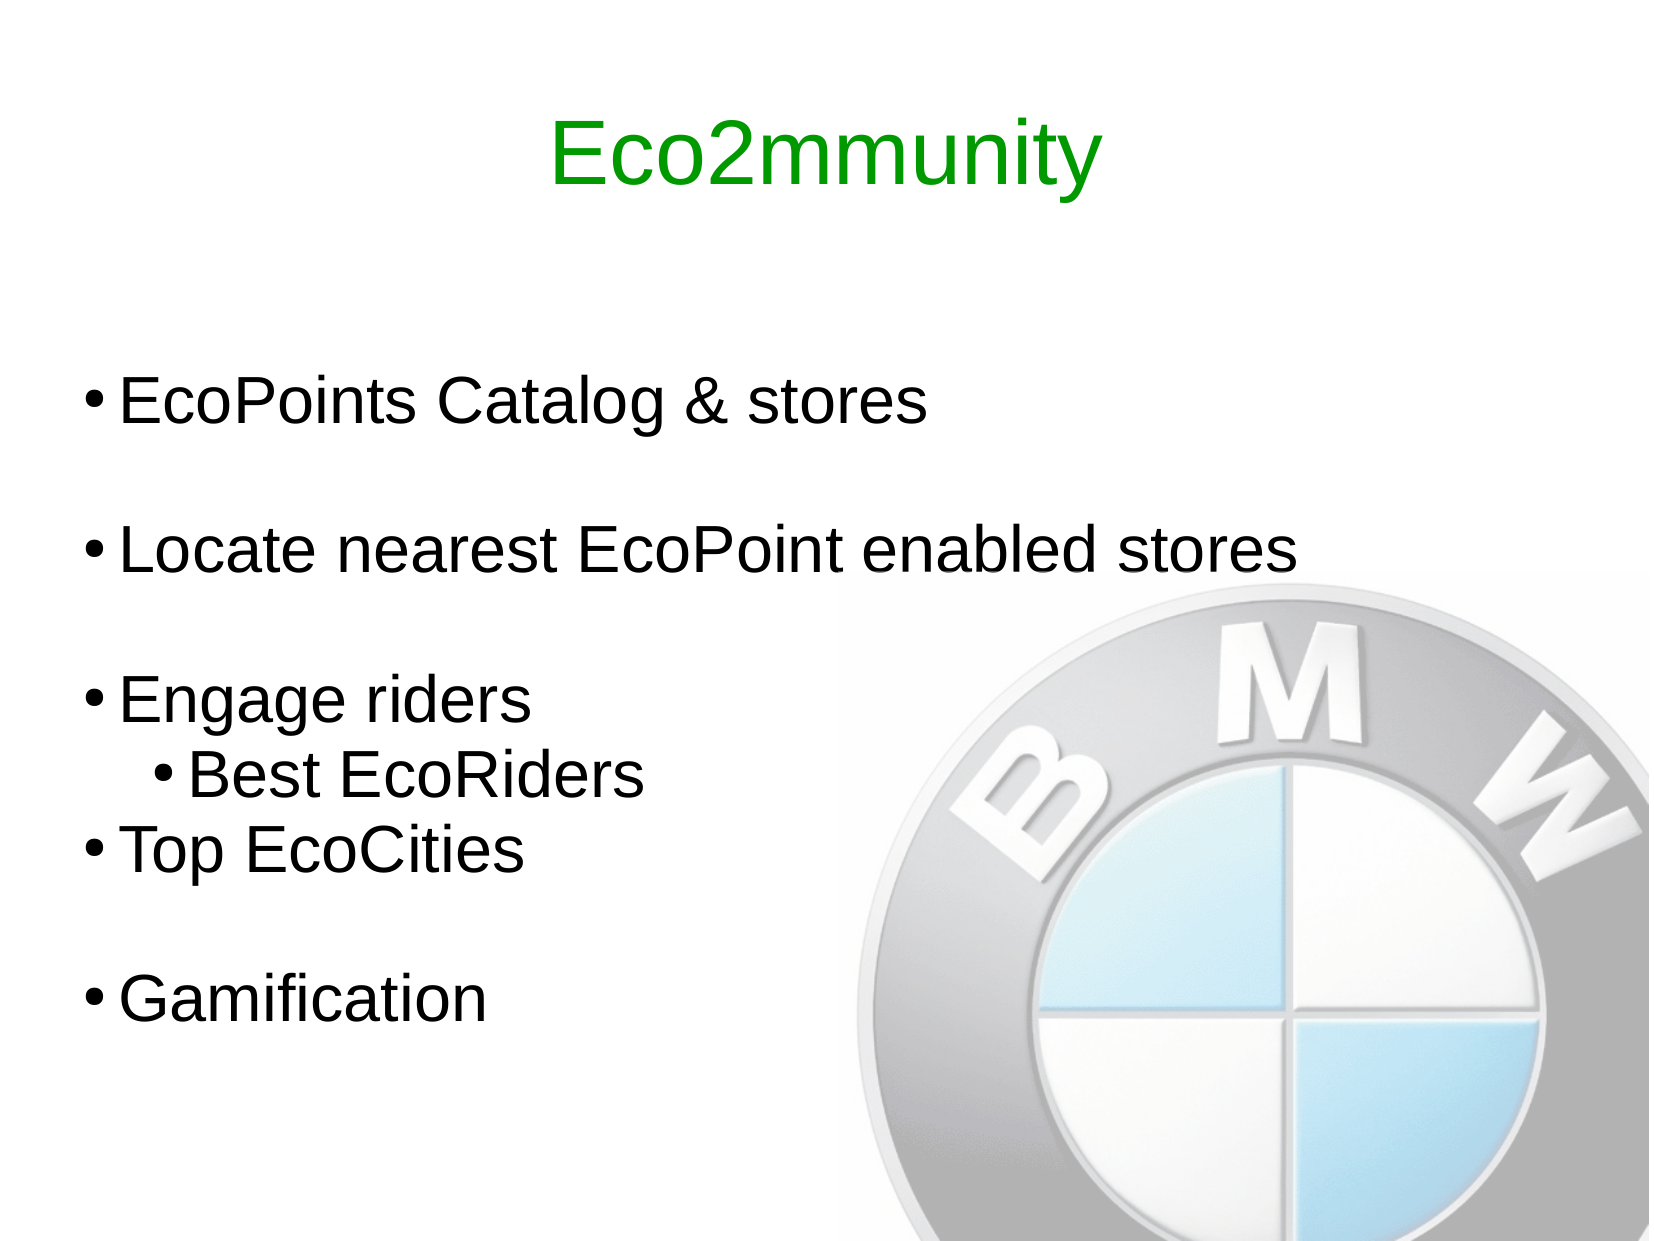

# Eco2mmunity
EcoPoints Catalog & stores
Locate nearest EcoPoint enabled stores
Engage riders
Best EcoRiders
Top EcoCities
Gamification